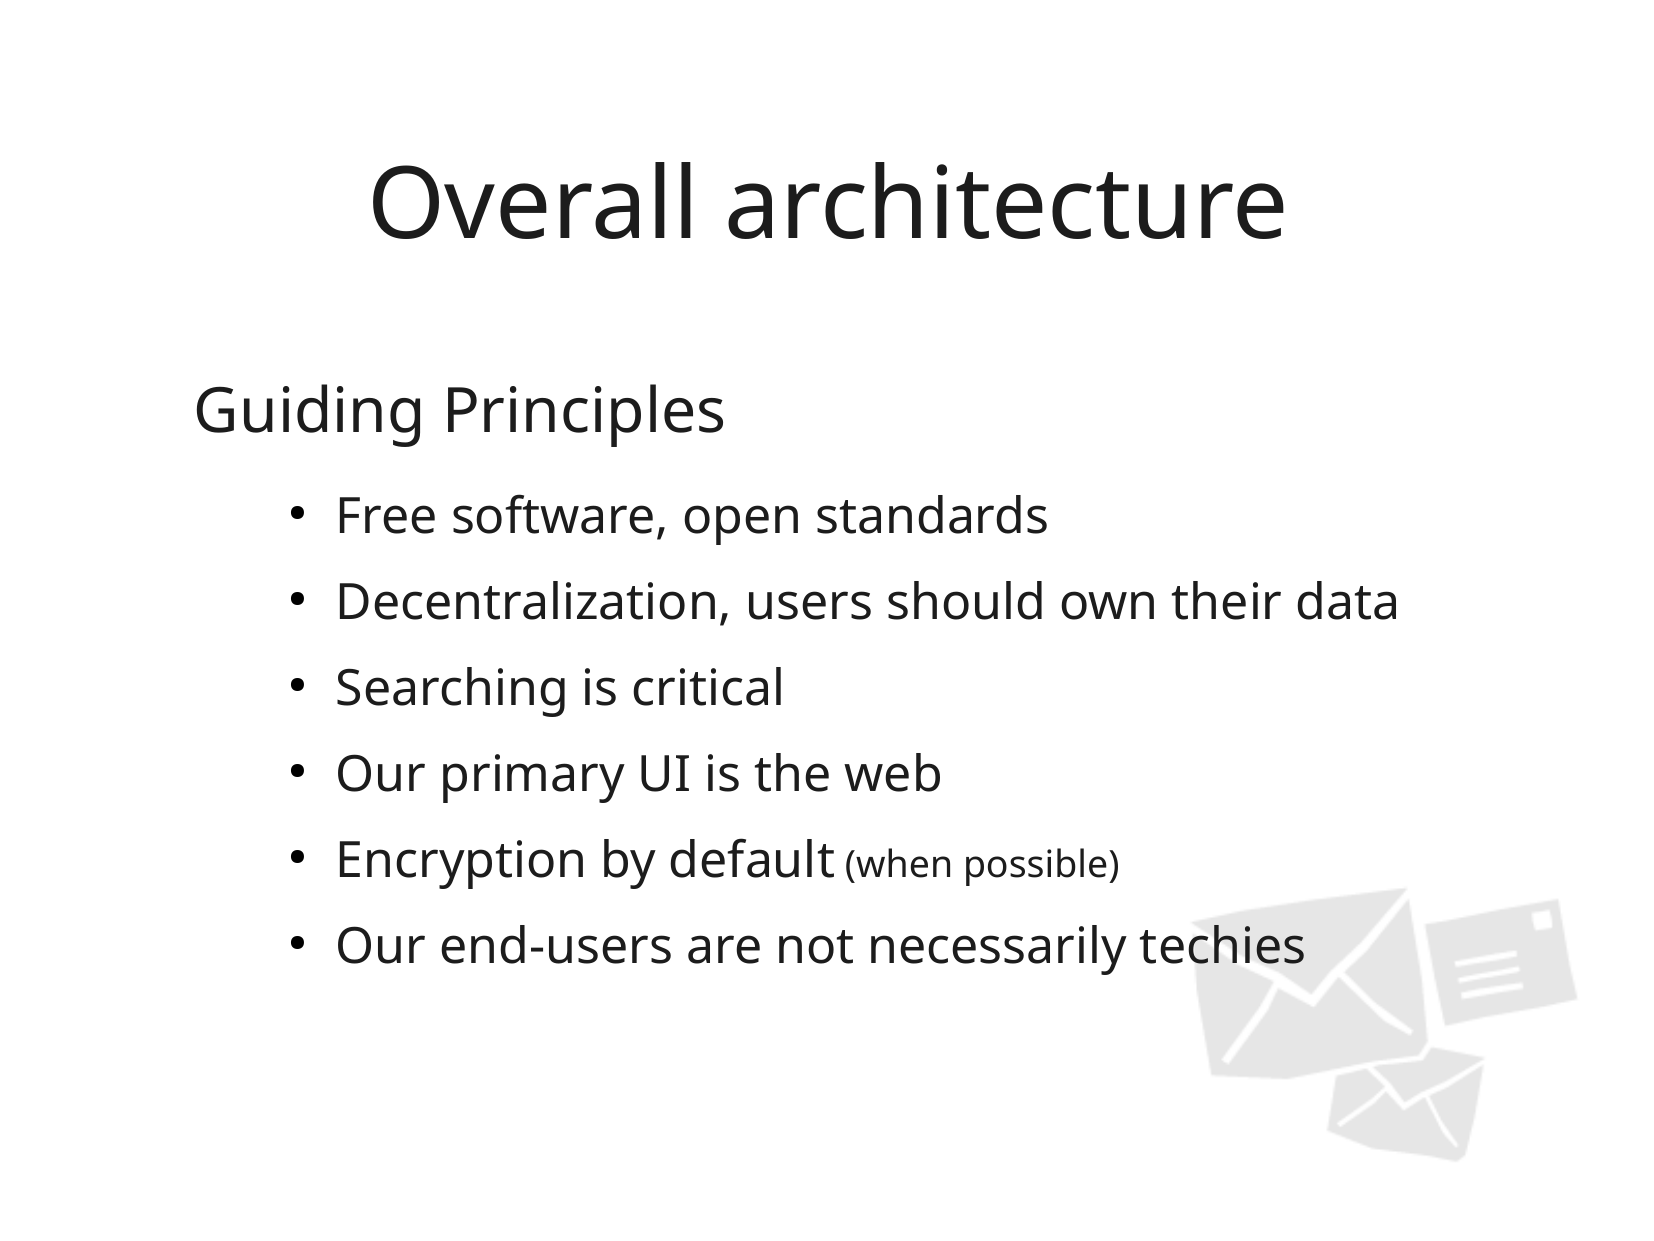

# Overall architecture
Guiding Principles
Free software, open standards
Decentralization, users should own their data
Searching is critical
Our primary UI is the web
Encryption by default (when possible)
Our end-users are not necessarily techies